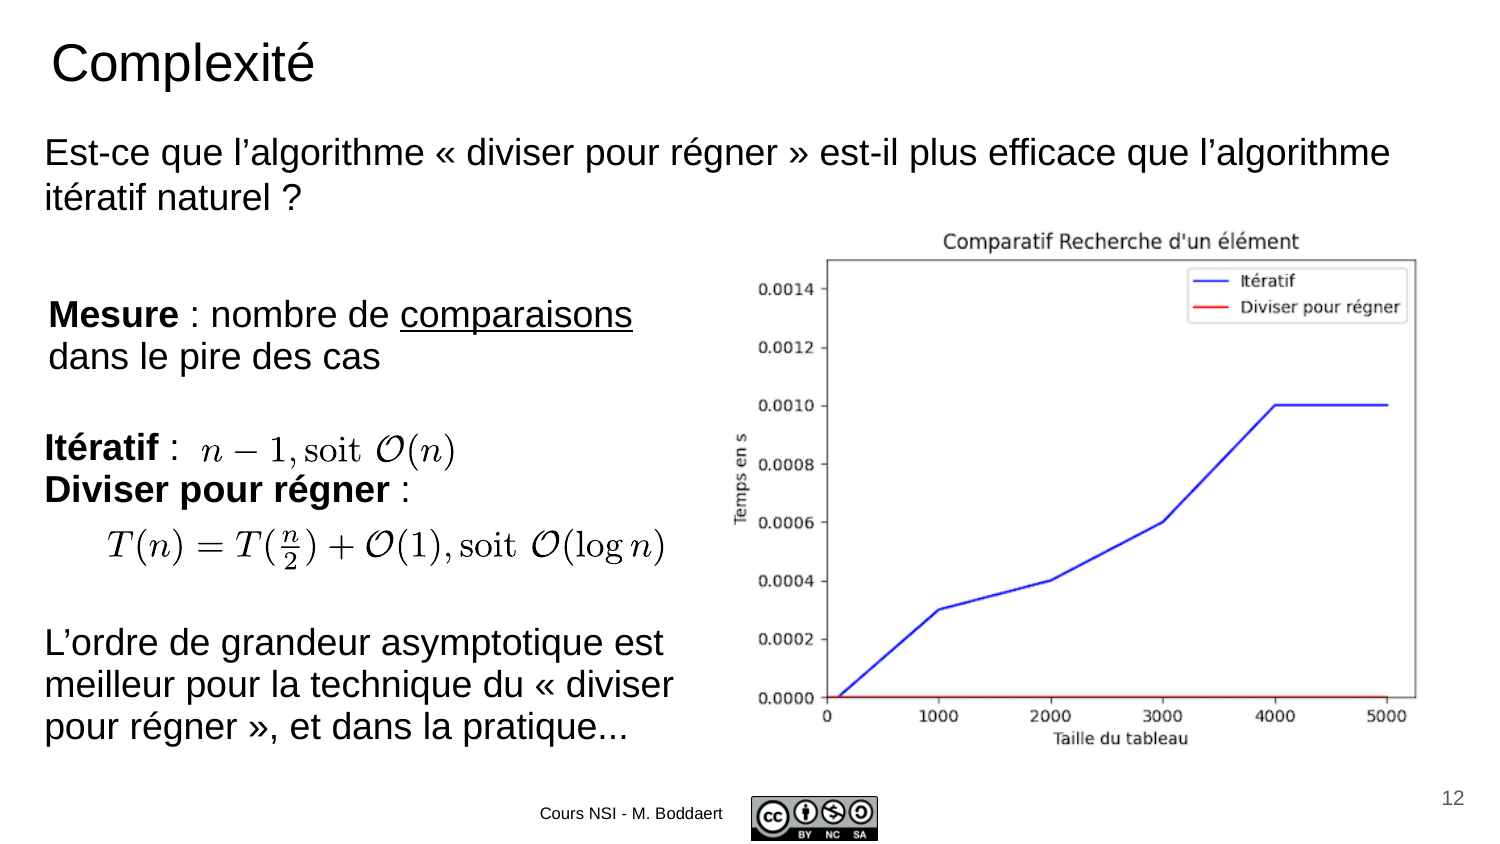

# Complexité
Est-ce que l’algorithme « diviser pour régner » est-il plus efficace que l’algorithme itératif naturel ?
Mesure : nombre de comparaisons dans le pire des cas
Itératif :
Diviser pour régner :
L’ordre de grandeur asymptotique est meilleur pour la technique du « diviser pour régner », et dans la pratique...